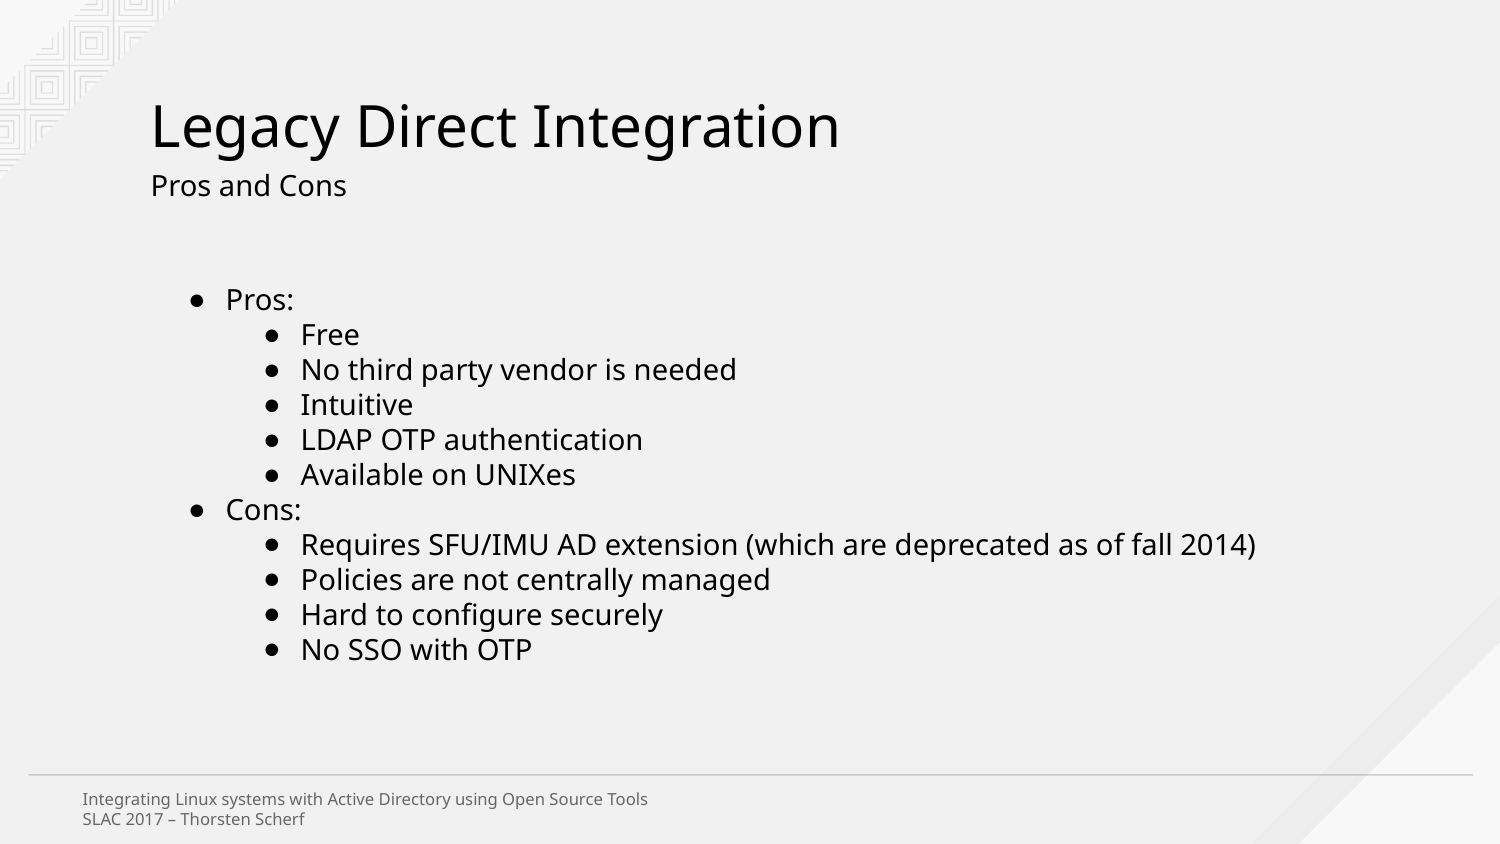

Legacy Direct Integration
Pros and Cons
# Pros:
Free
No third party vendor is needed
Intuitive
LDAP OTP authentication
Available on UNIXes
Cons:
Requires SFU/IMU AD extension (which are deprecated as of fall 2014)
Policies are not centrally managed
Hard to configure securely
No SSO with OTP